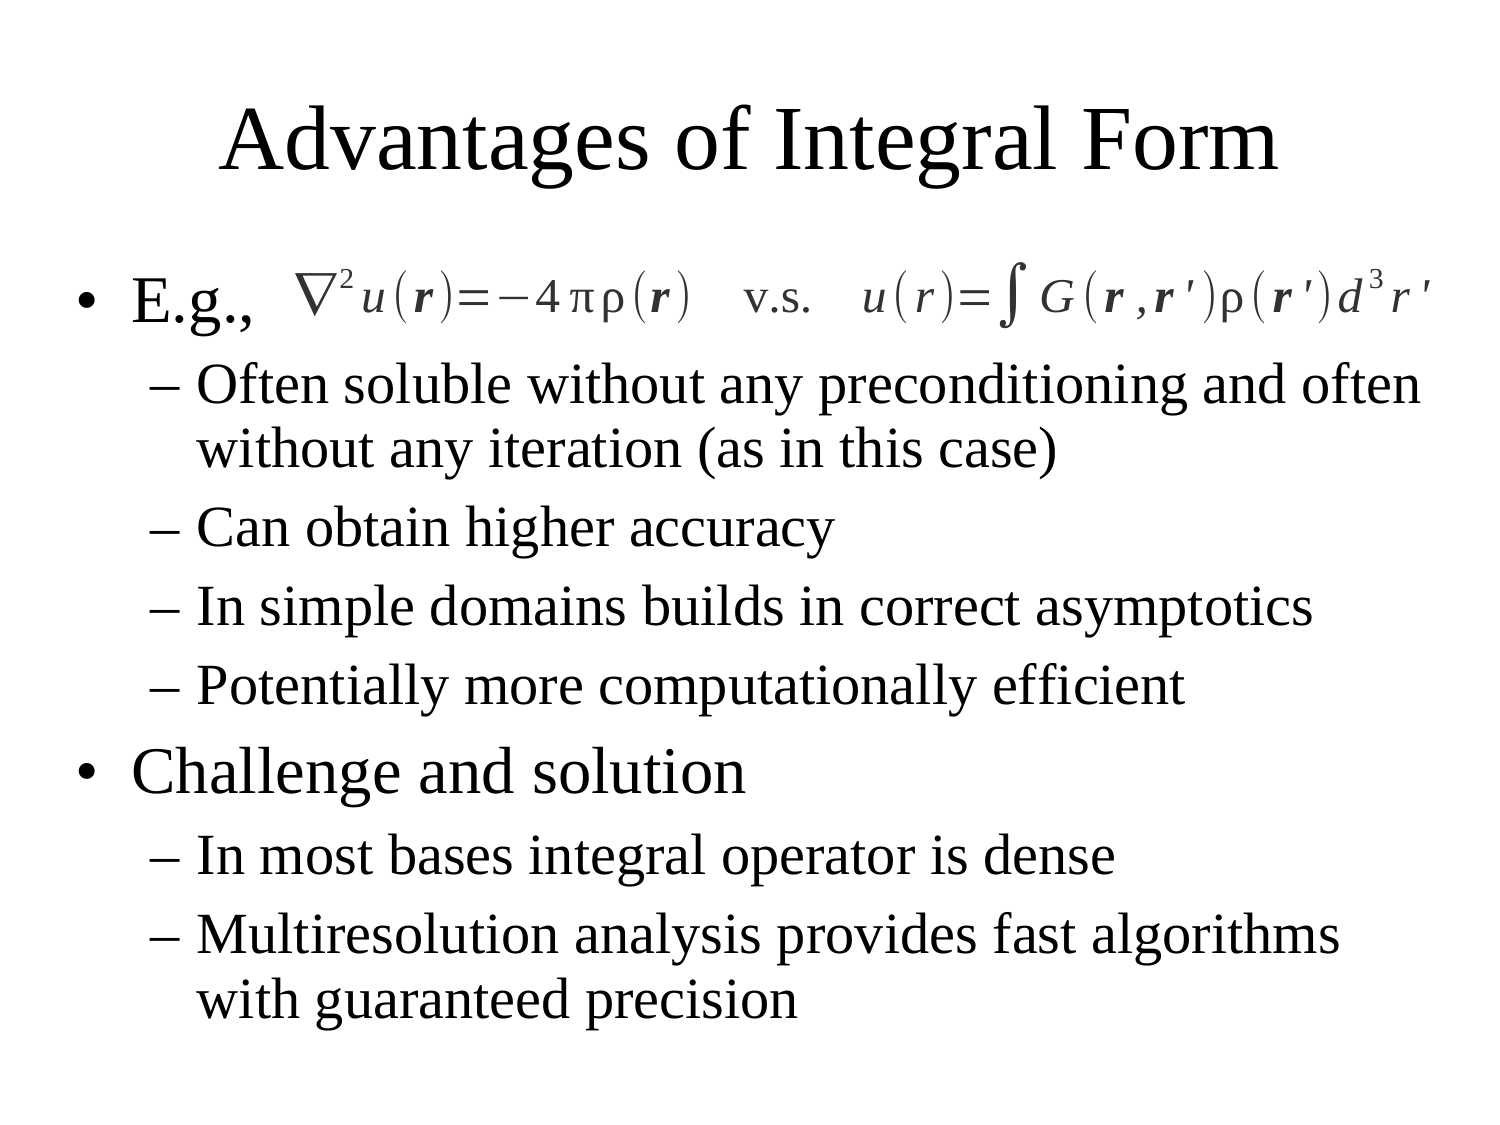

# Advantages of Integral Form
E.g.,
Often soluble without any preconditioning and often without any iteration (as in this case)
Can obtain higher accuracy
In simple domains builds in correct asymptotics
Potentially more computationally efficient
Challenge and solution
In most bases integral operator is dense
Multiresolution analysis provides fast algorithms with guaranteed precision